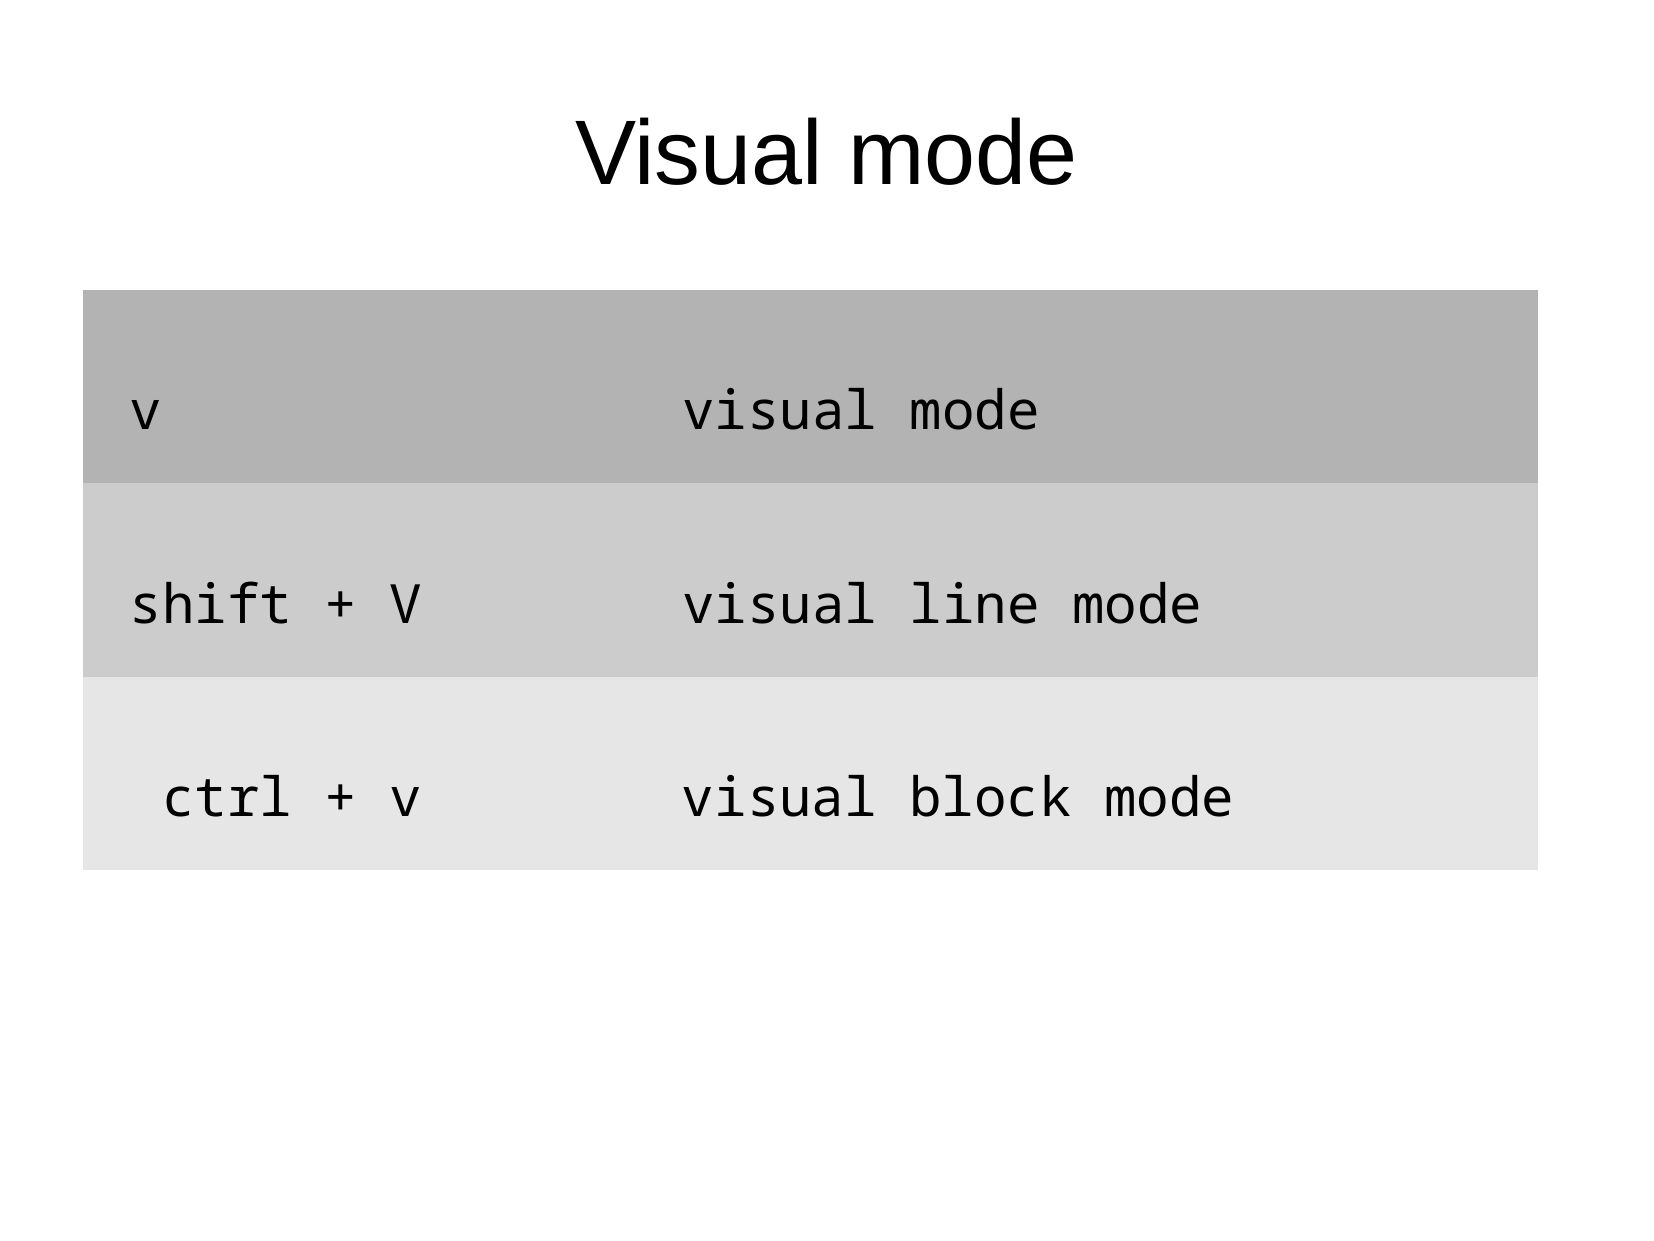

# Visual mode
| v visual mode |
| --- |
| shift + V visual line mode |
| ctrl + v visual block mode |